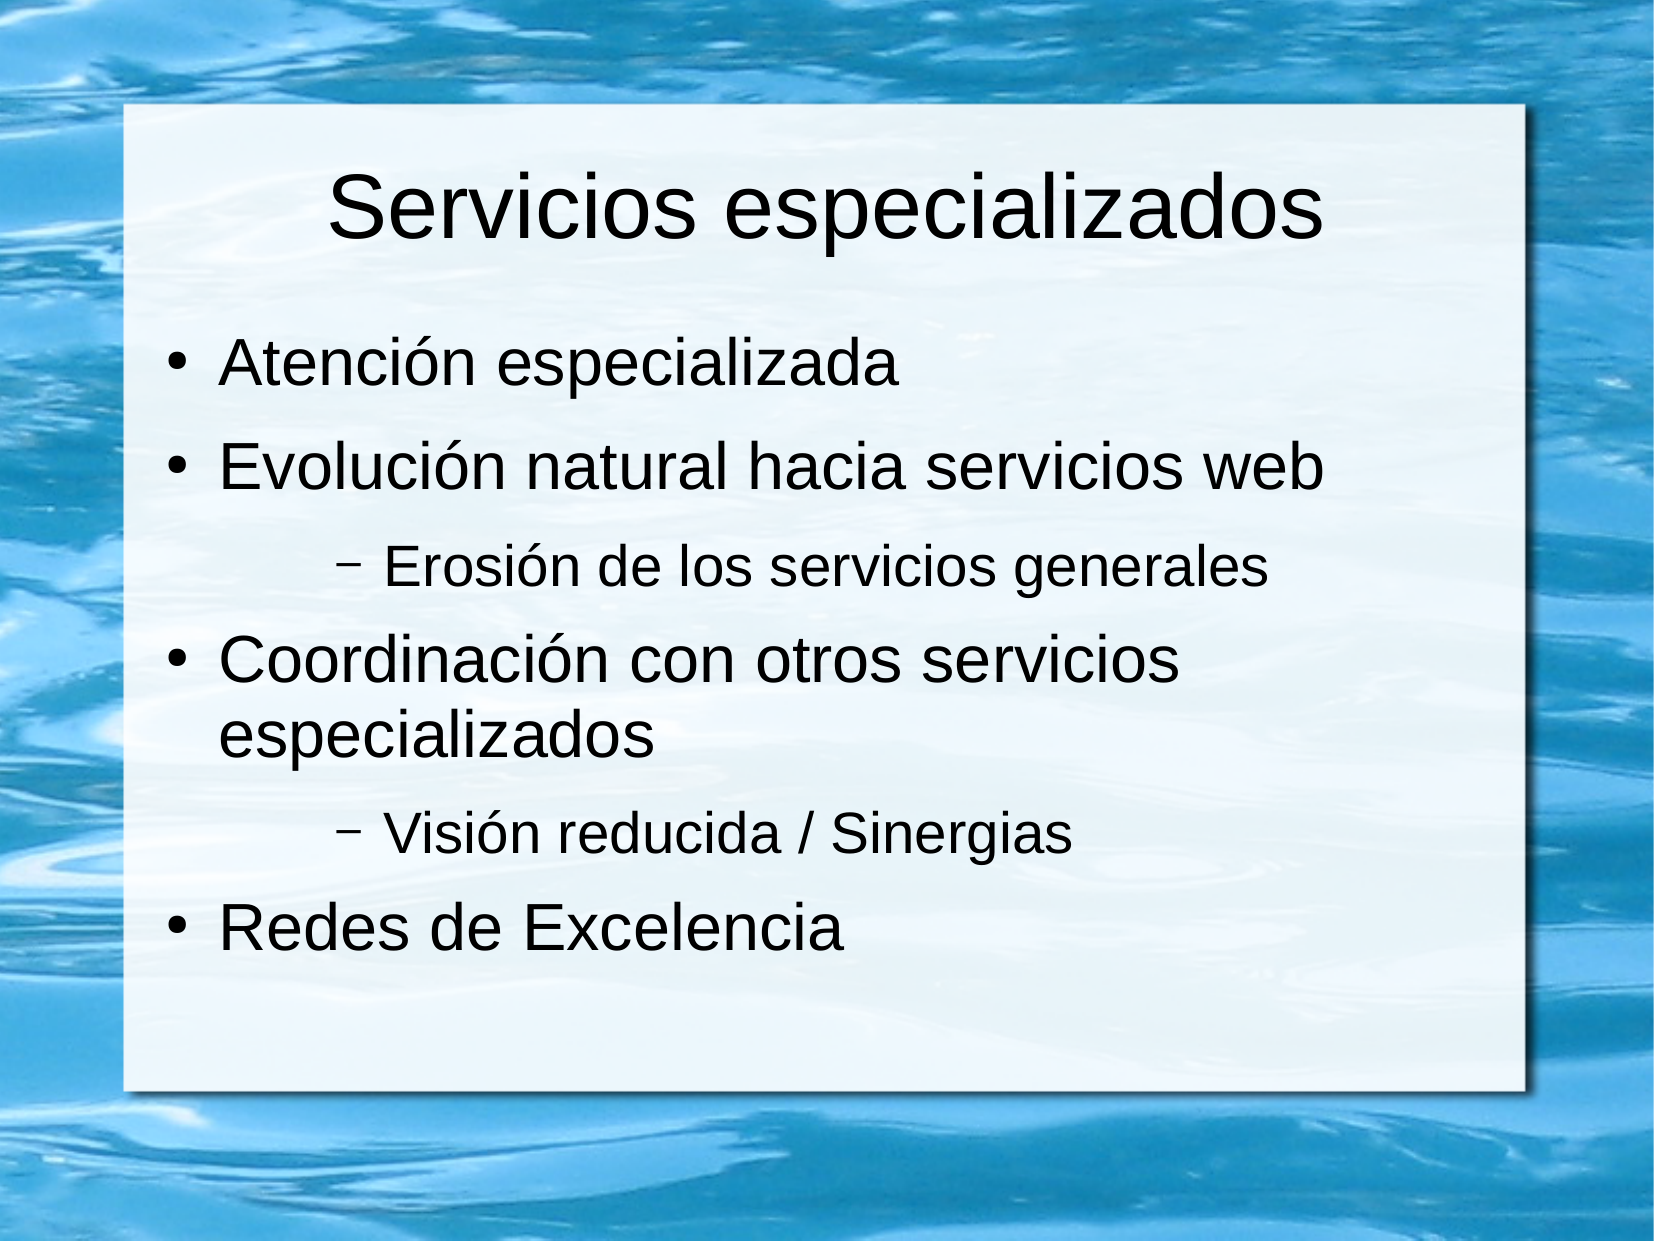

# Servicios especializados
Atención especializada
Evolución natural hacia servicios web
Erosión de los servicios generales
Coordinación con otros servicios especializados
Visión reducida / Sinergias
Redes de Excelencia